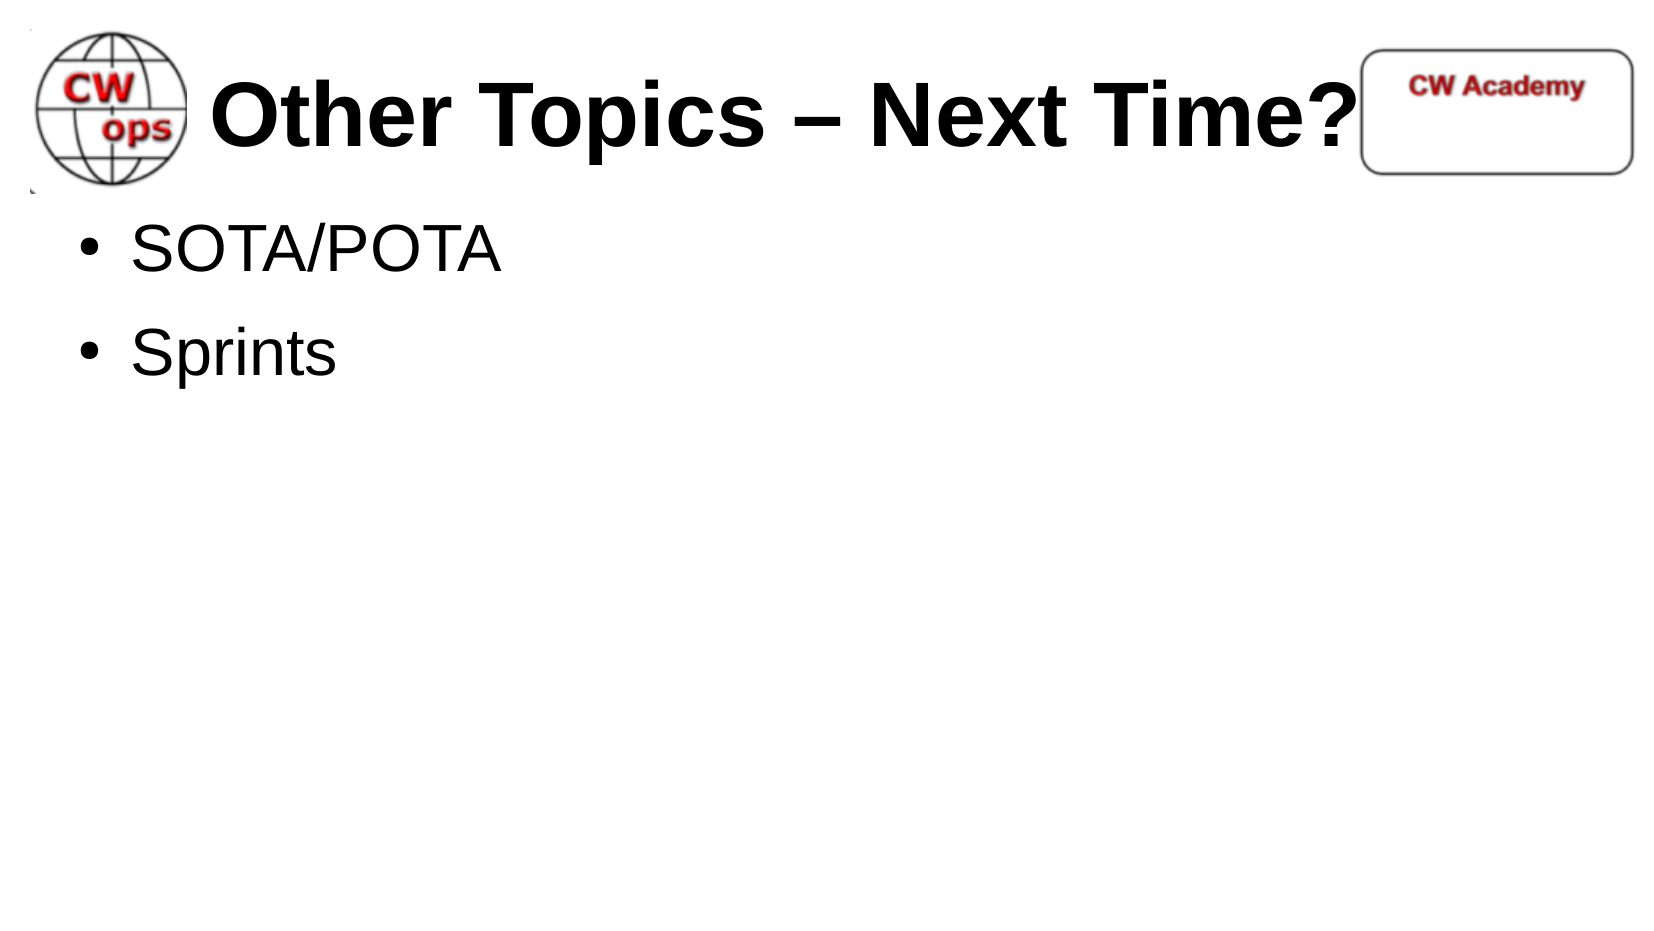

# Other Topics – Next Time?
SOTA/POTA
Sprints